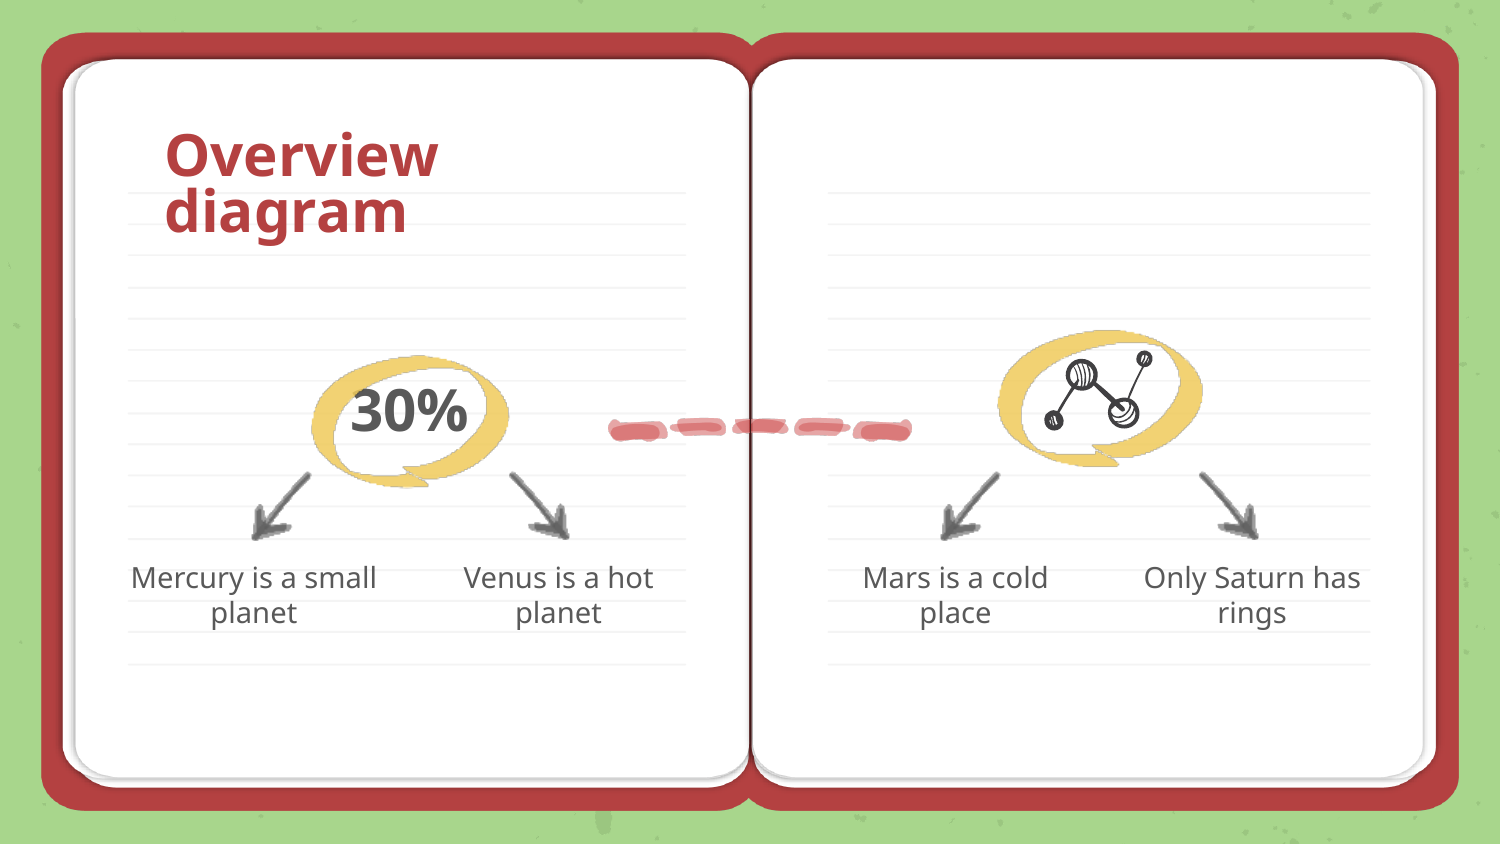

# Overview diagram
30%
Mercury is a small planet
Venus is a hot planet
Mars is a cold place
Only Saturn has rings